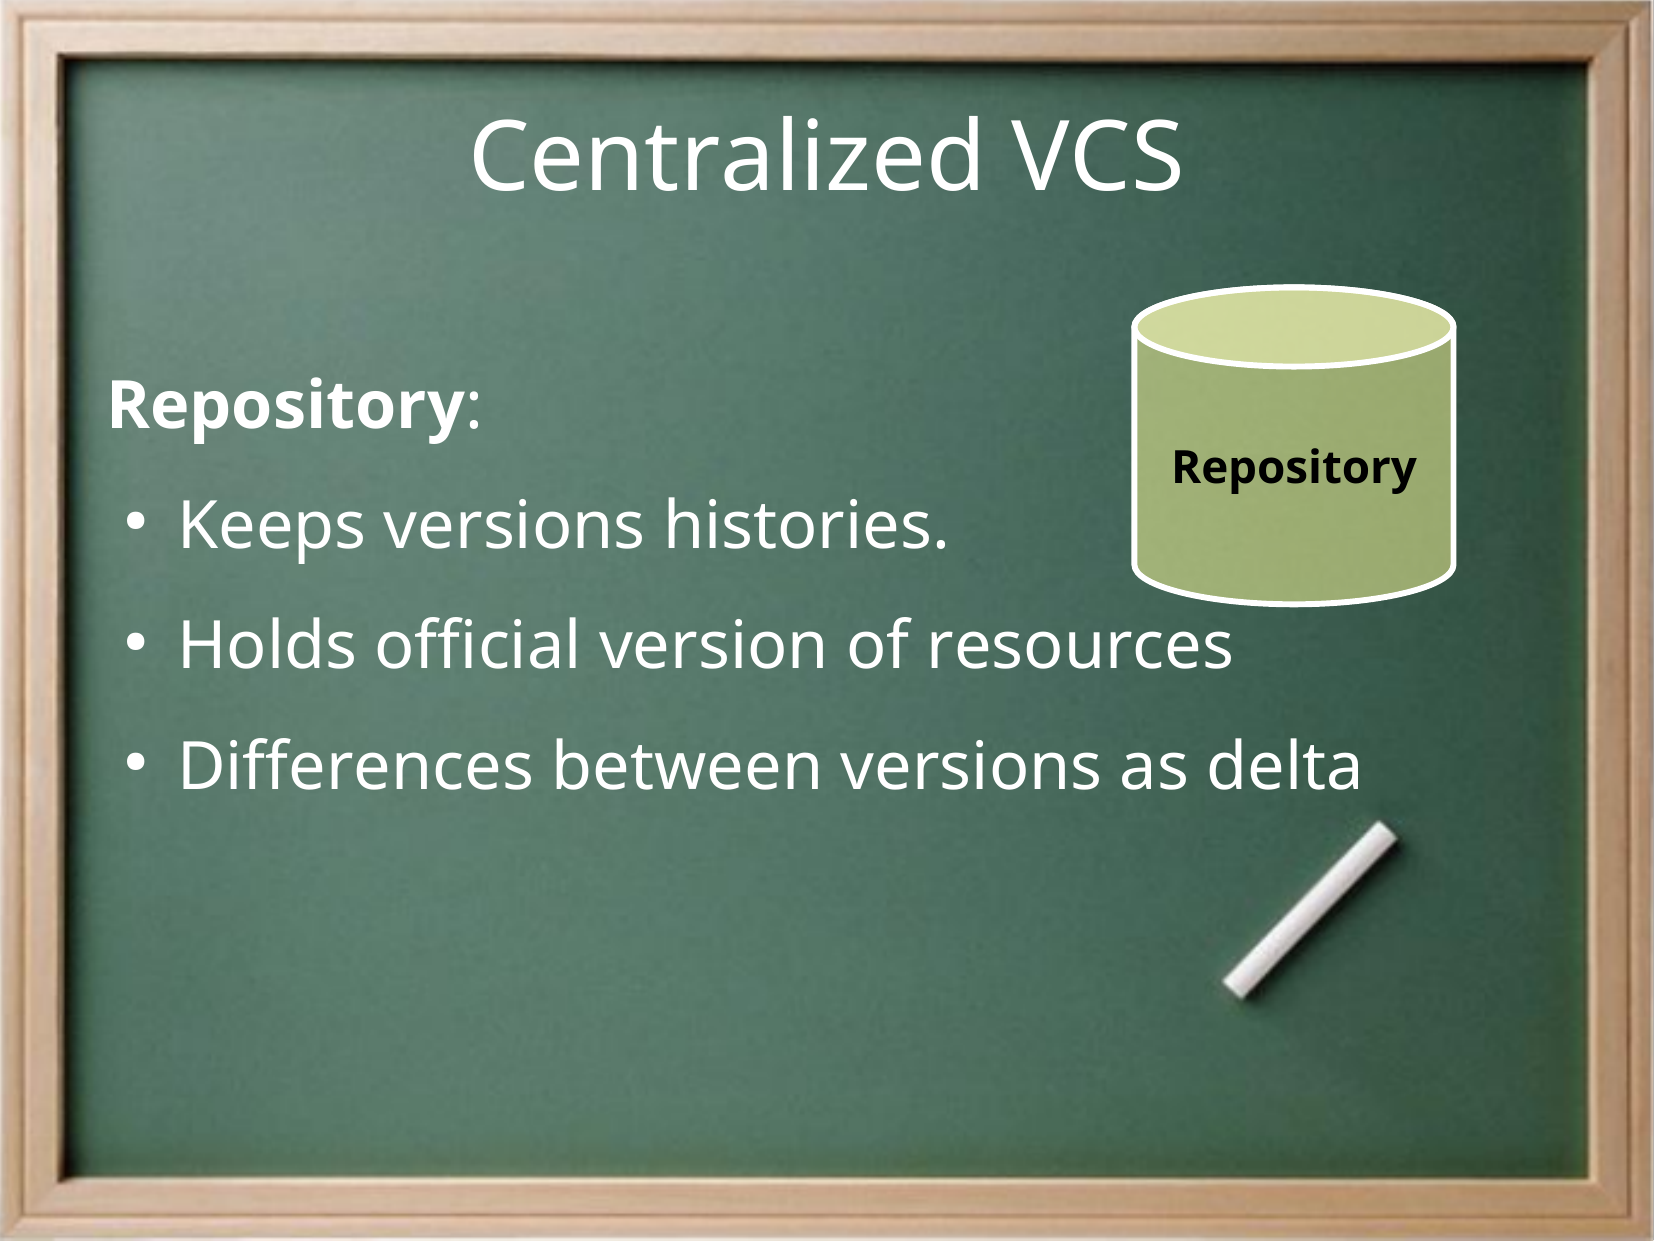

# Centralized VCS
Repository
Repository:
Keeps versions histories.
Holds official version of resources
Differences between versions as delta